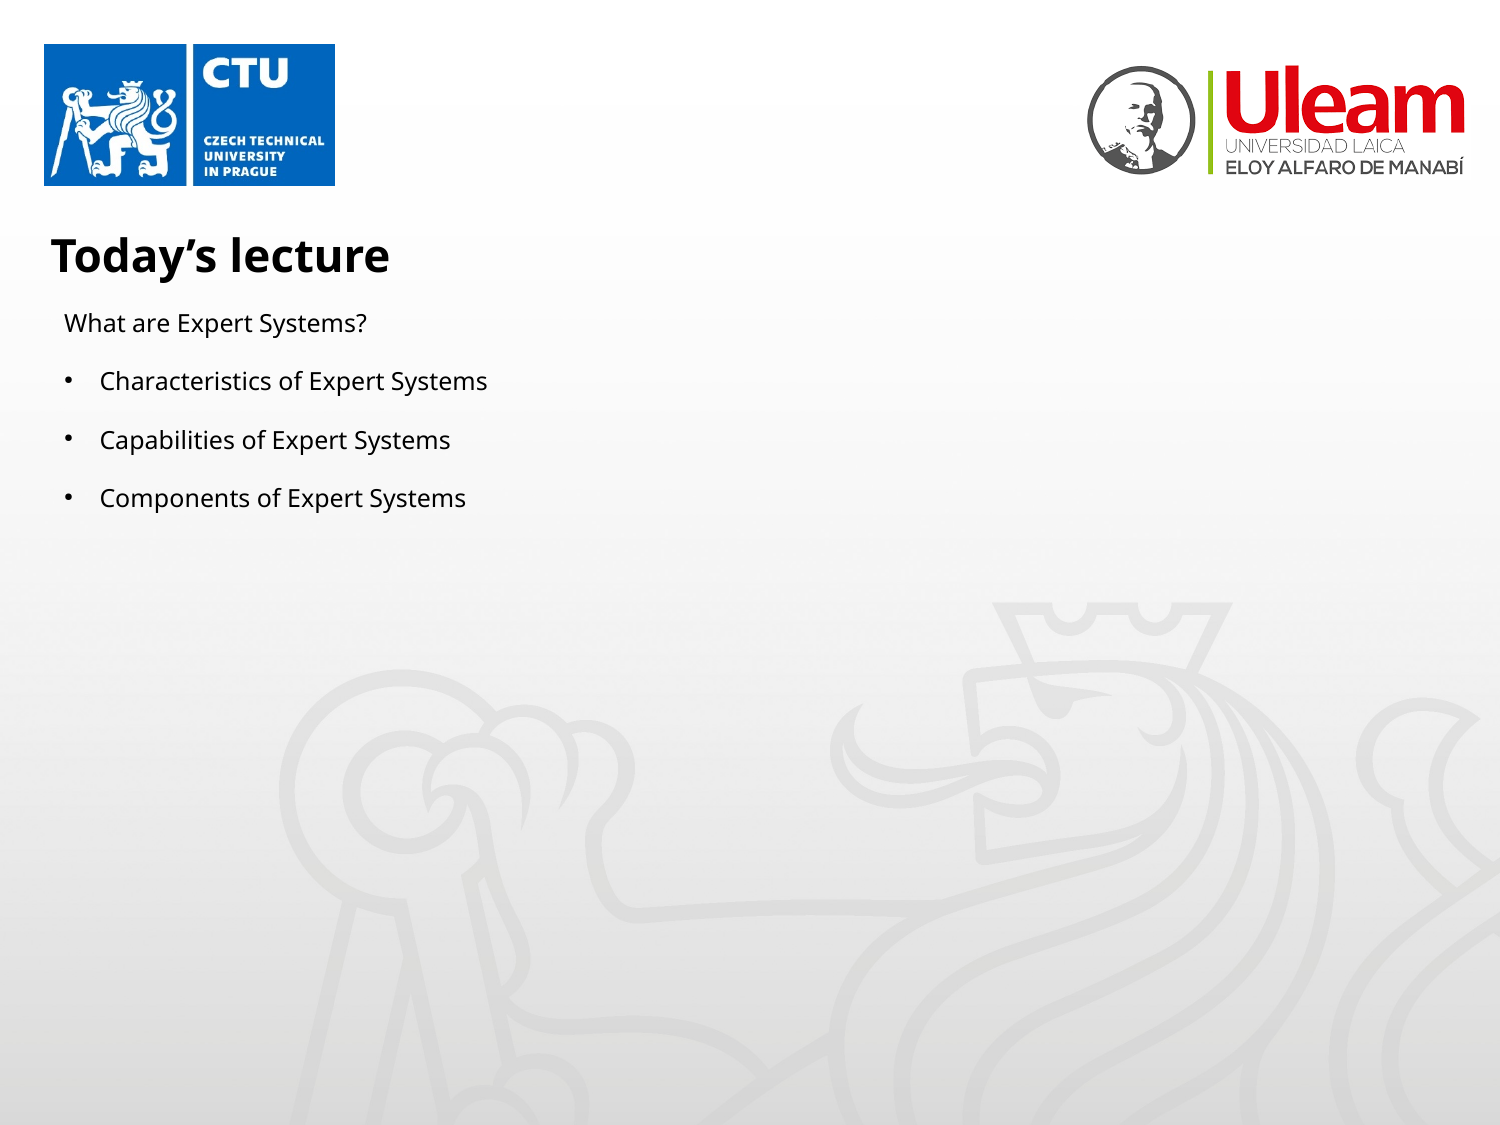

# Today’s lecture
What are Expert Systems?
Characteristics of Expert Systems
Capabilities of Expert Systems
Components of Expert Systems